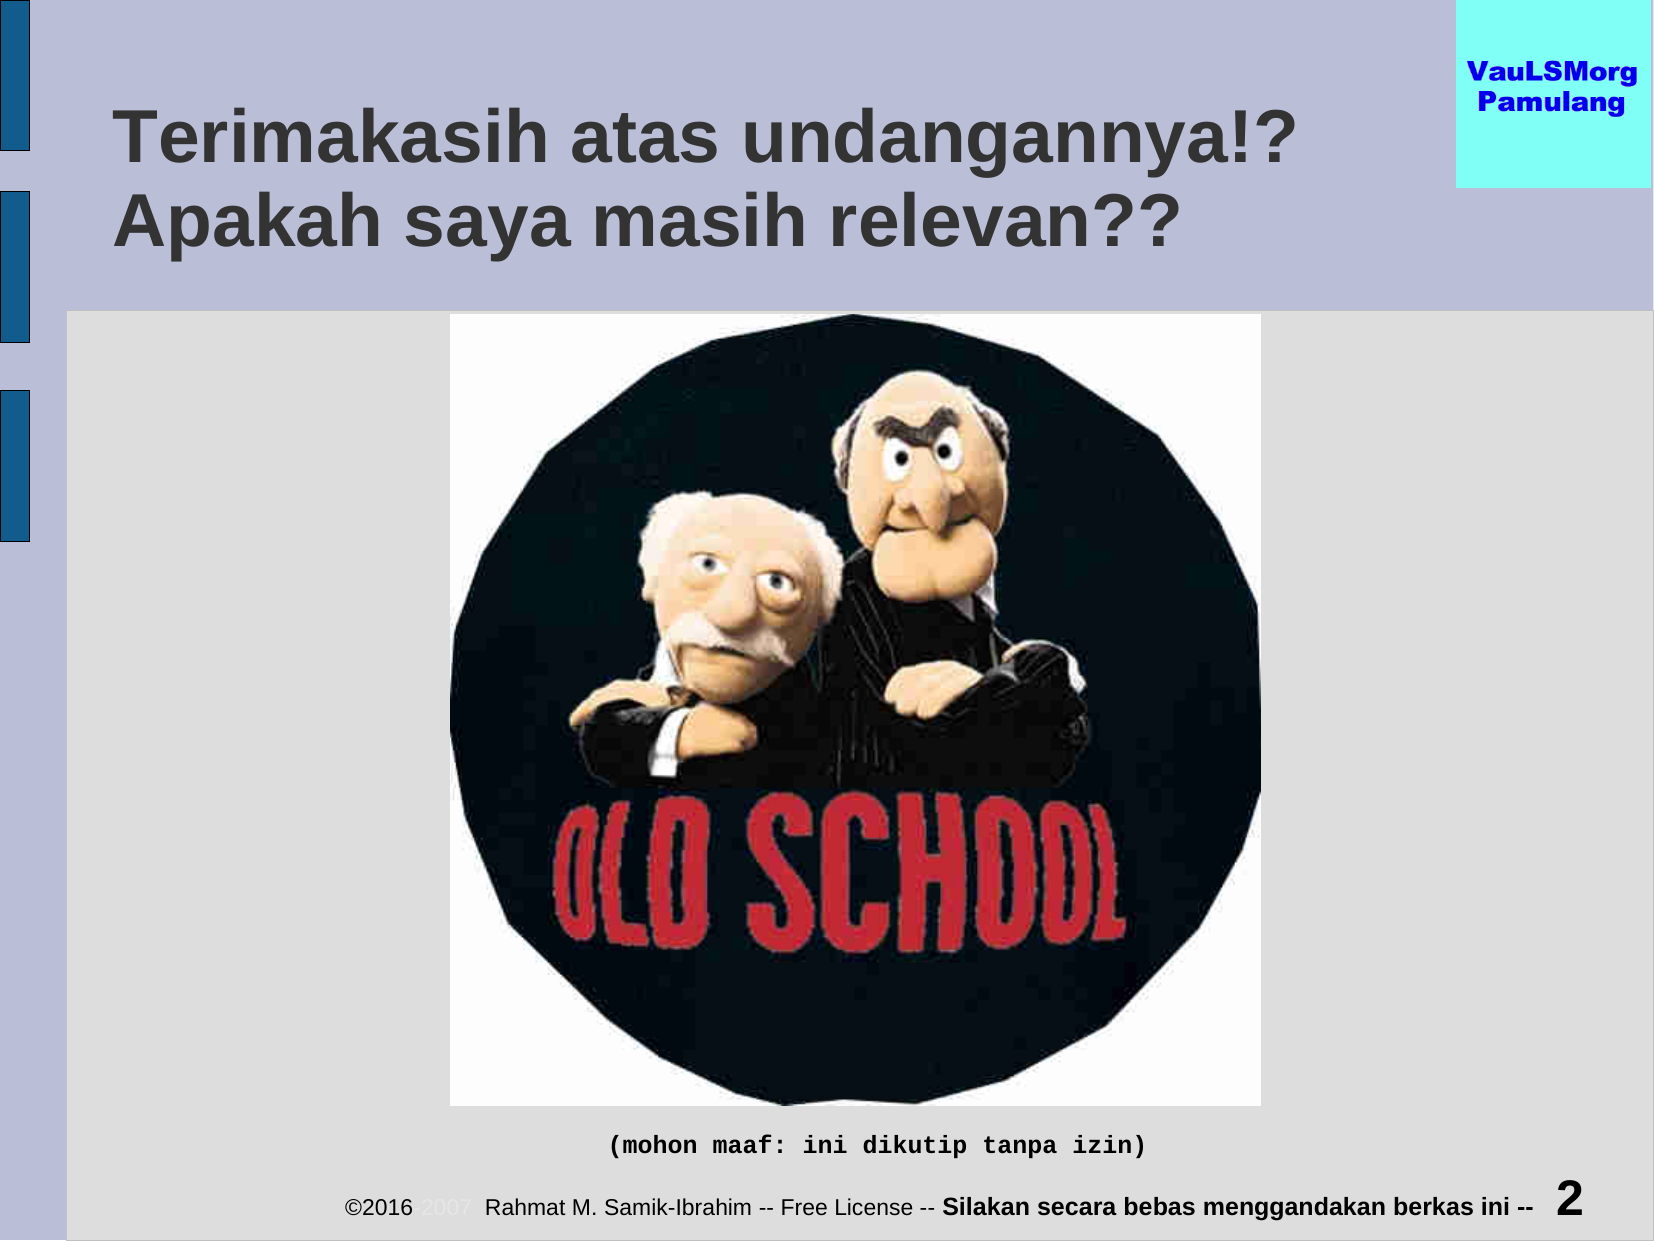

# Terimakasih atas undangannya!? Apakah saya masih relevan??
(mohon maaf: ini dikutip tanpa izin)